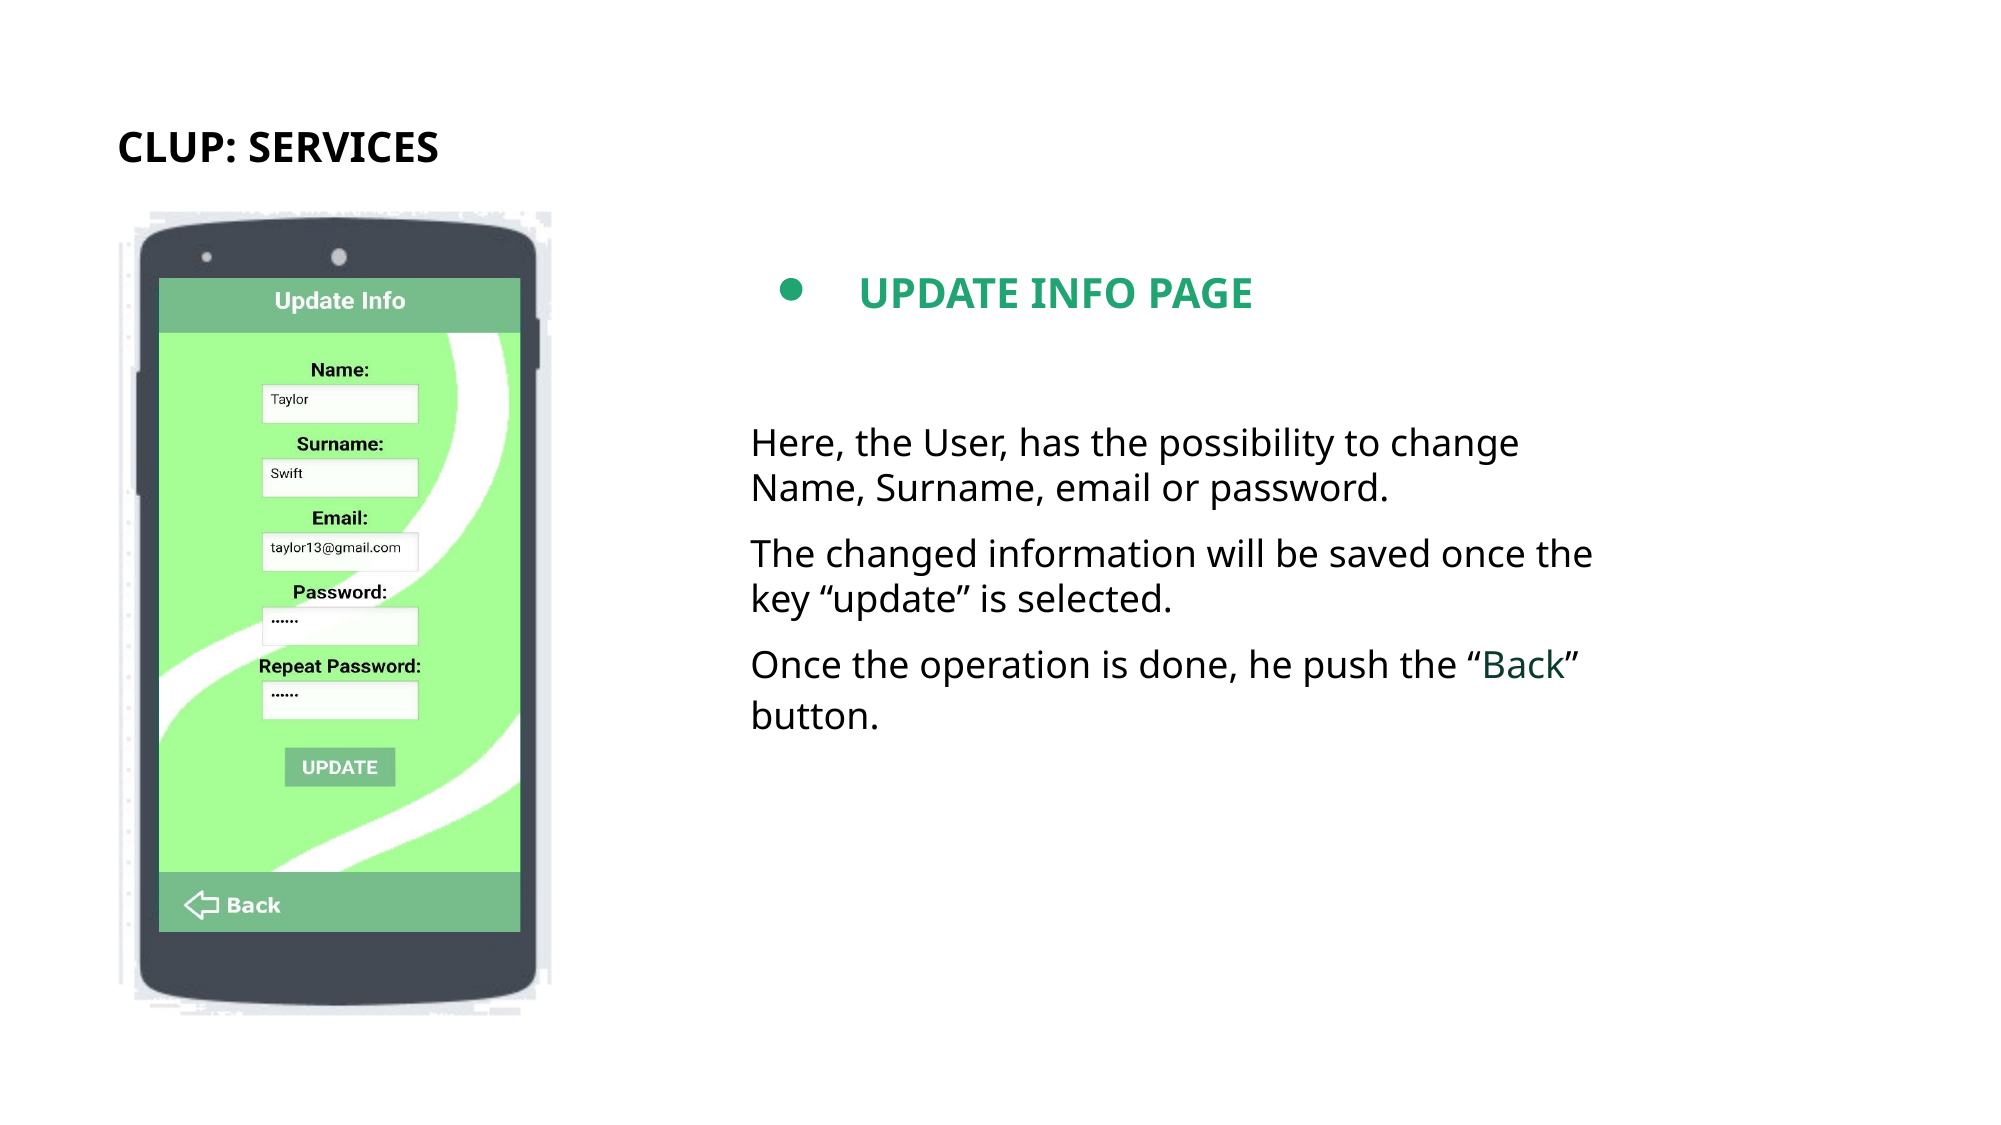

# CLUP: SERVICES
UPDATE INFO PAGE
Here, the User, has the possibility to change Name, Surname, email or password.
The changed information will be saved once the key “update” is selected.
Once the operation is done, he push the “Back” button.